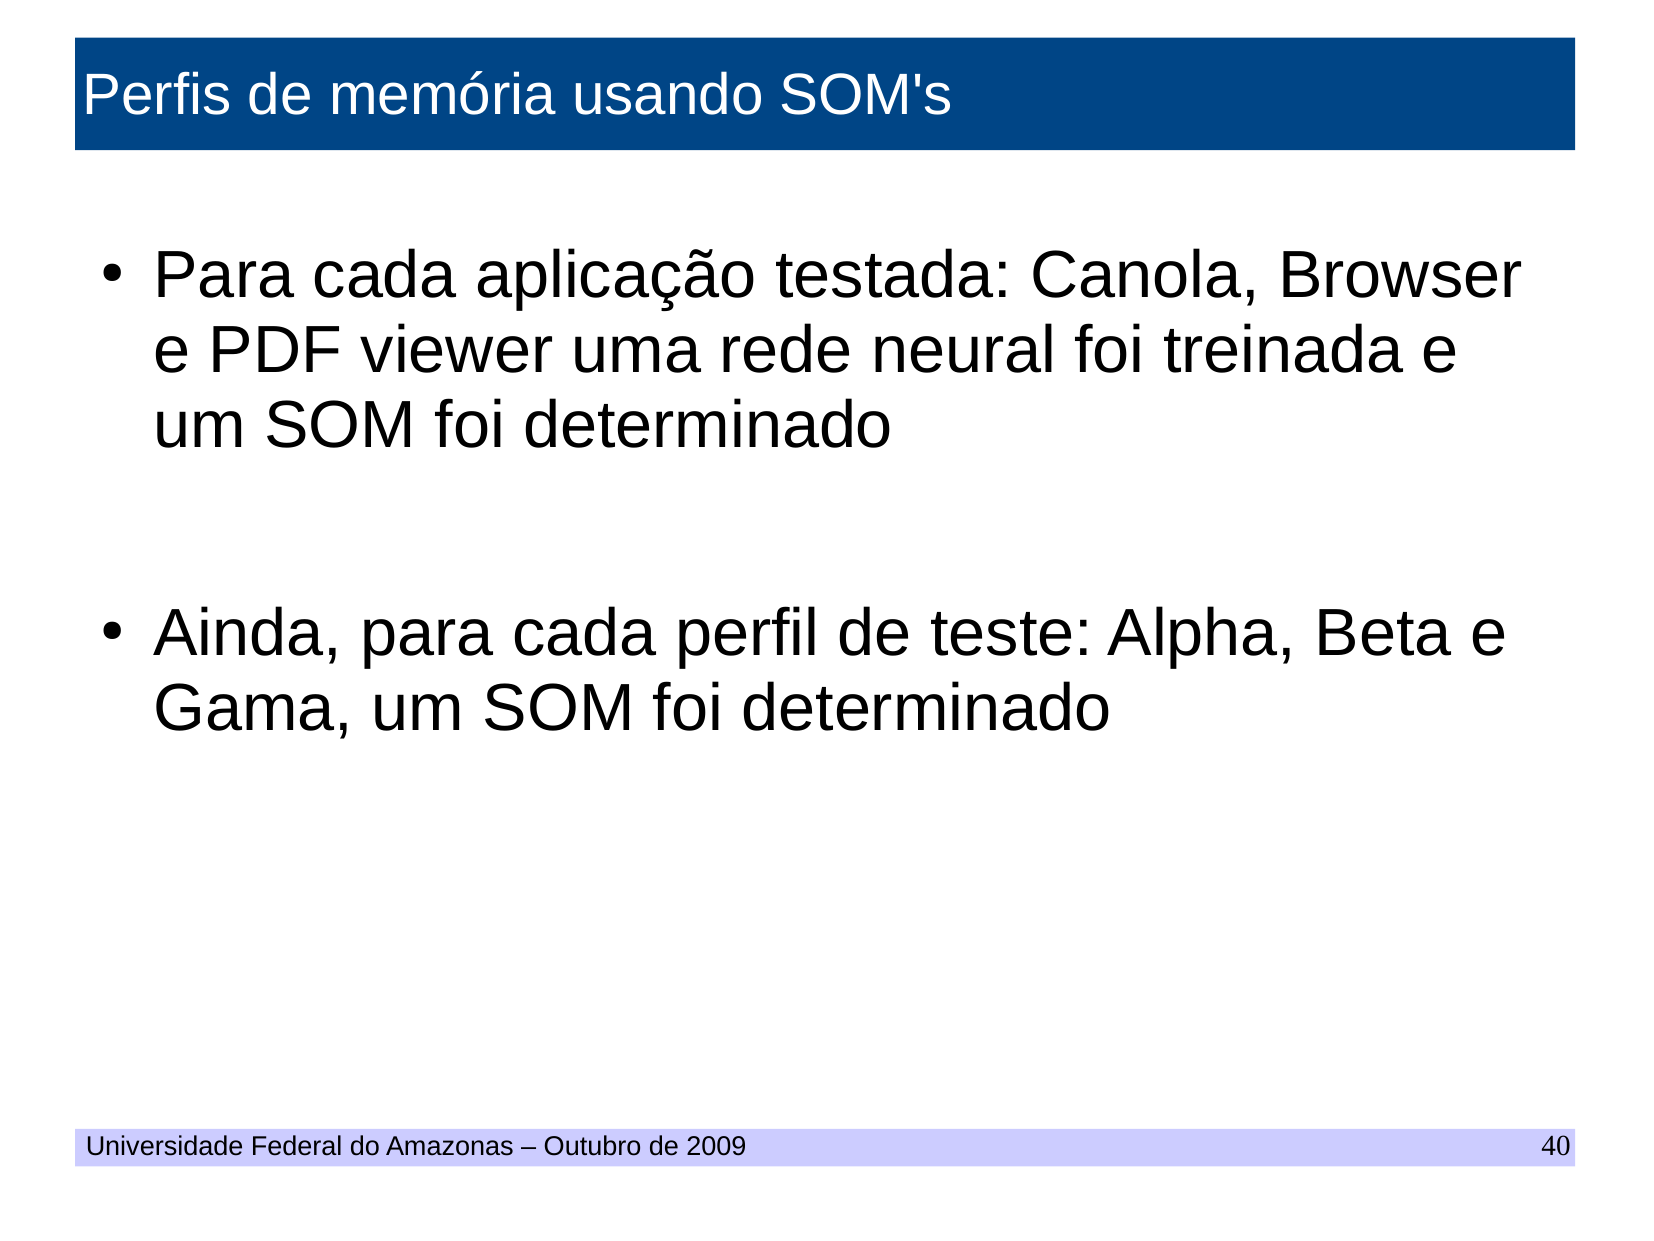

# Perfis de memória usando SOM's
Para cada aplicação testada: Canola, Browser e PDF viewer uma rede neural foi treinada e um SOM foi determinado
Ainda, para cada perfil de teste: Alpha, Beta e Gama, um SOM foi determinado
40